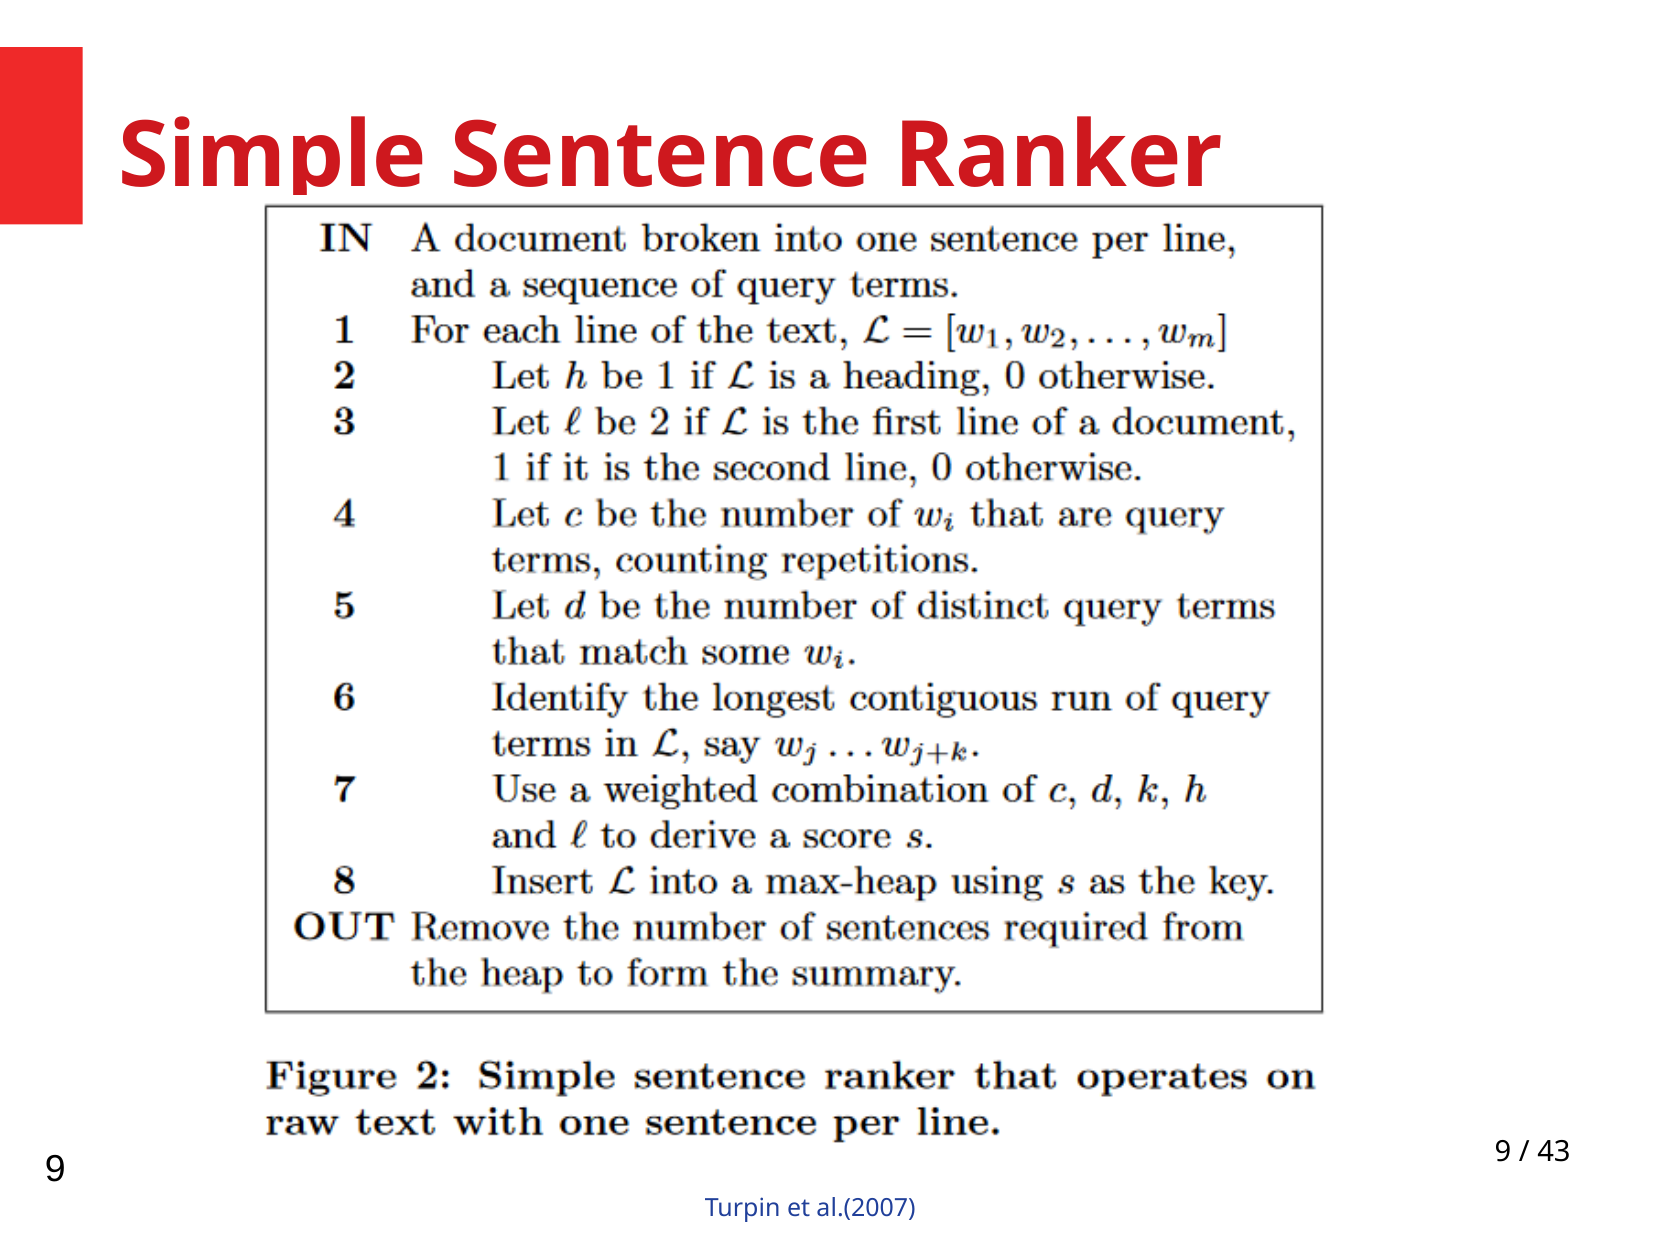

# Simple Sentence Ranker
9
9
Turpin et al.(2007)